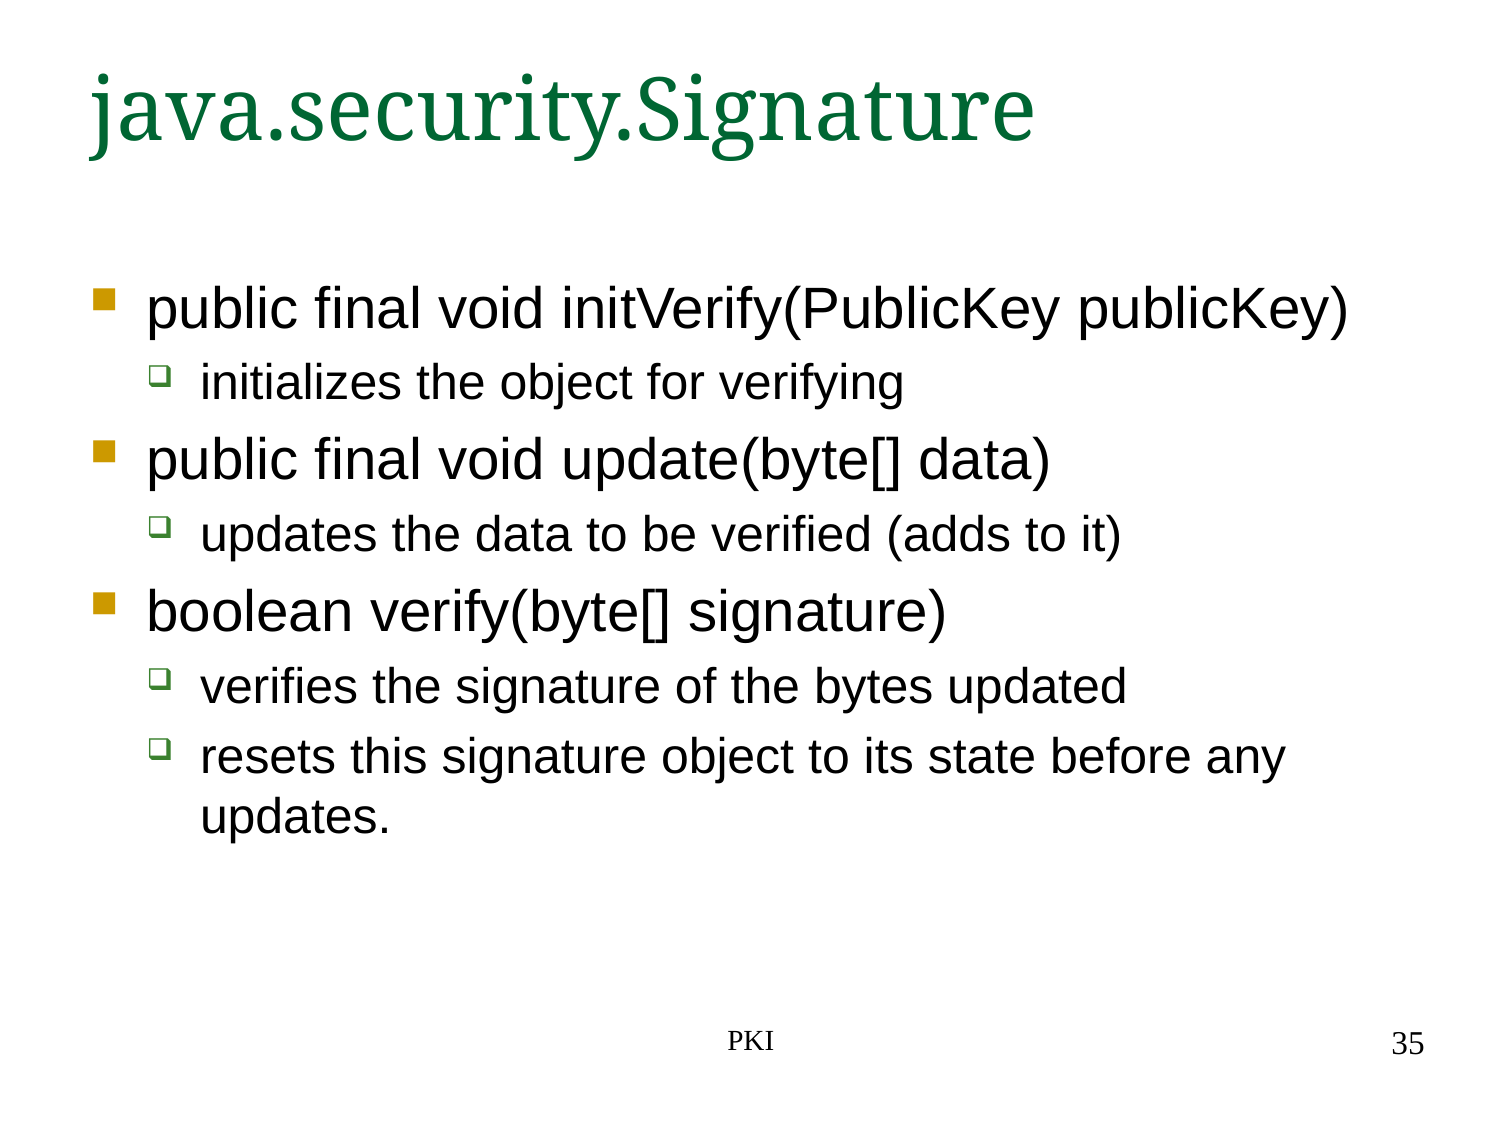

# java.security.Signature
public final void initVerify(PublicKey publicKey)
initializes the object for verifying
public final void update(byte[] data)
updates the data to be verified (adds to it)
boolean verify(byte[] signature)
verifies the signature of the bytes updated
resets this signature object to its state before any updates.
PKI
35